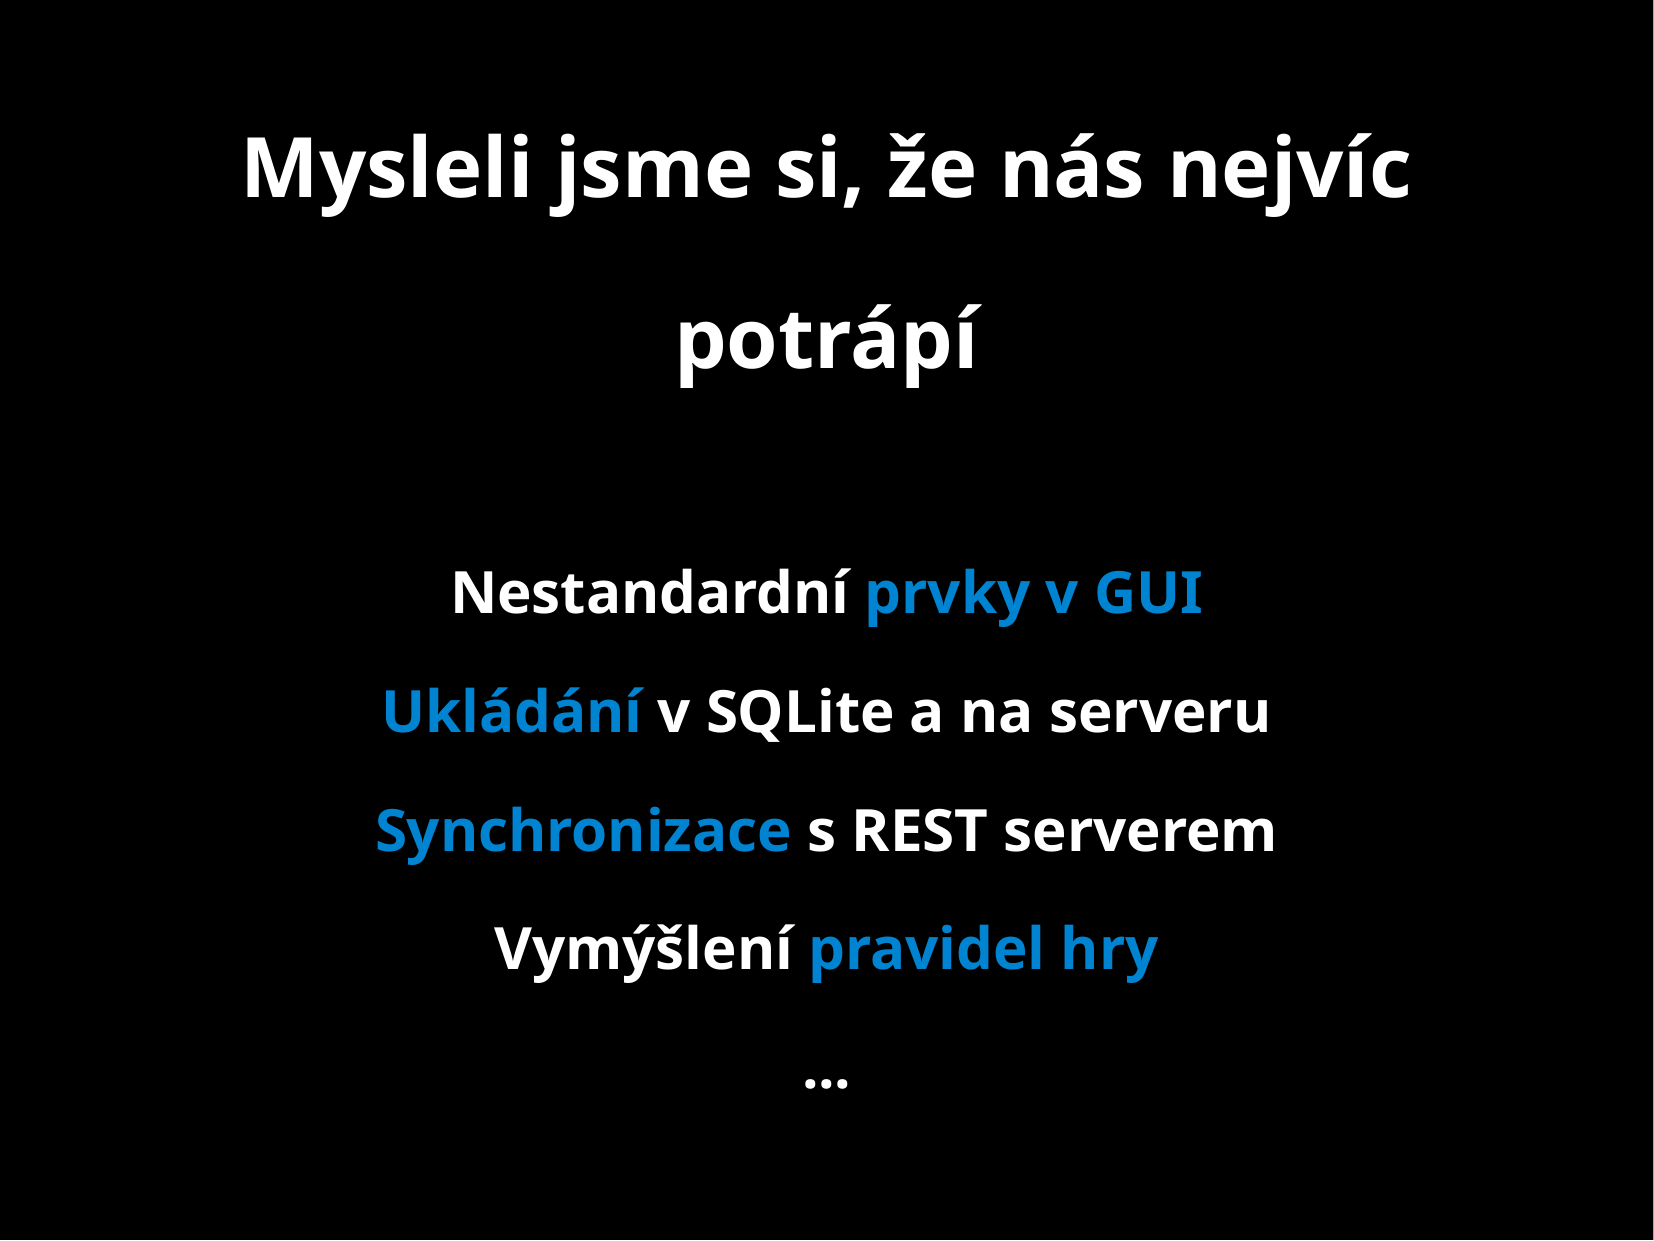

# Mysleli jsme si, že nás nejvíc potrápí
Nestandardní prvky v GUI
Ukládání v SQLite a na serveru
Synchronizace s REST serverem
Vymýšlení pravidel hry
...